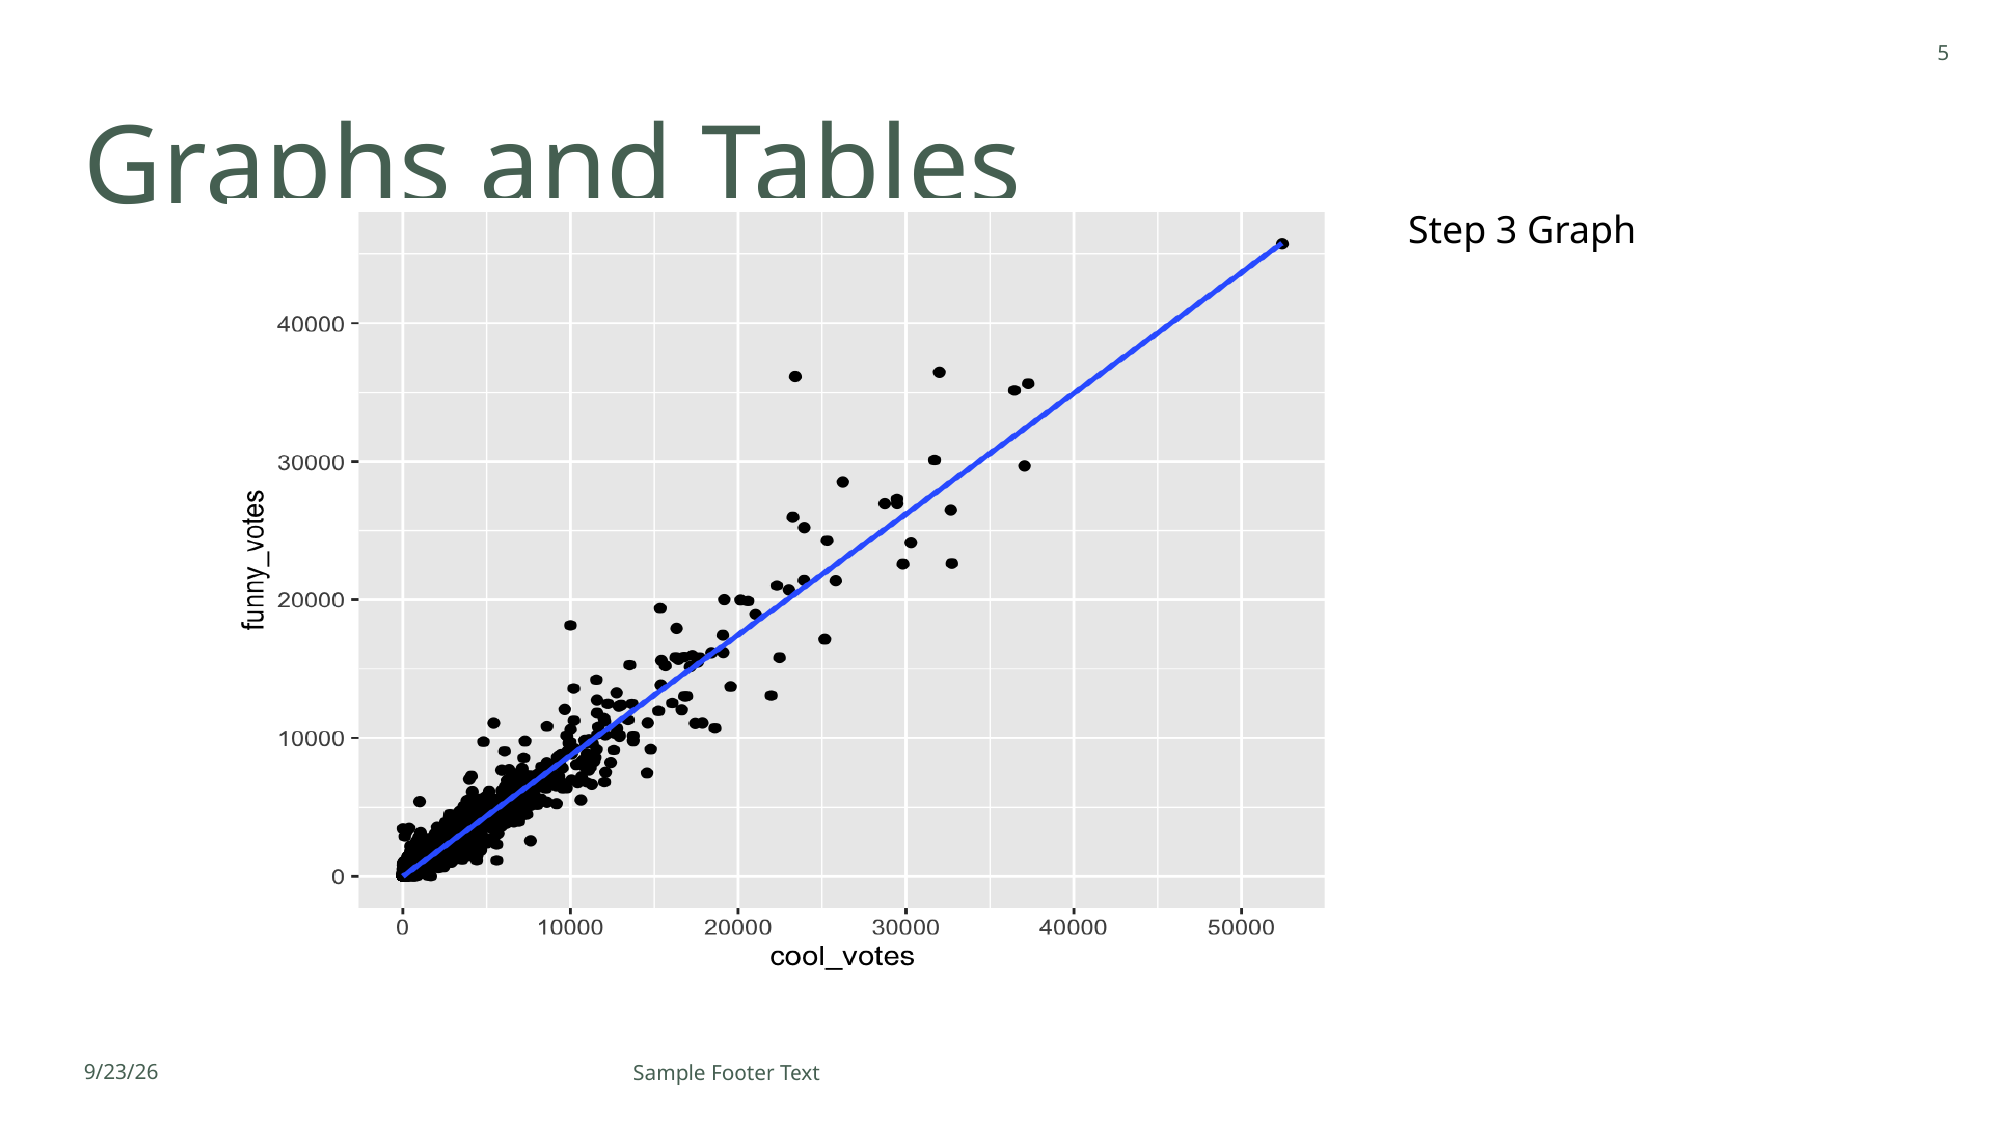

# Graphs and Tables
Step 3 Graph
Sample Footer Text